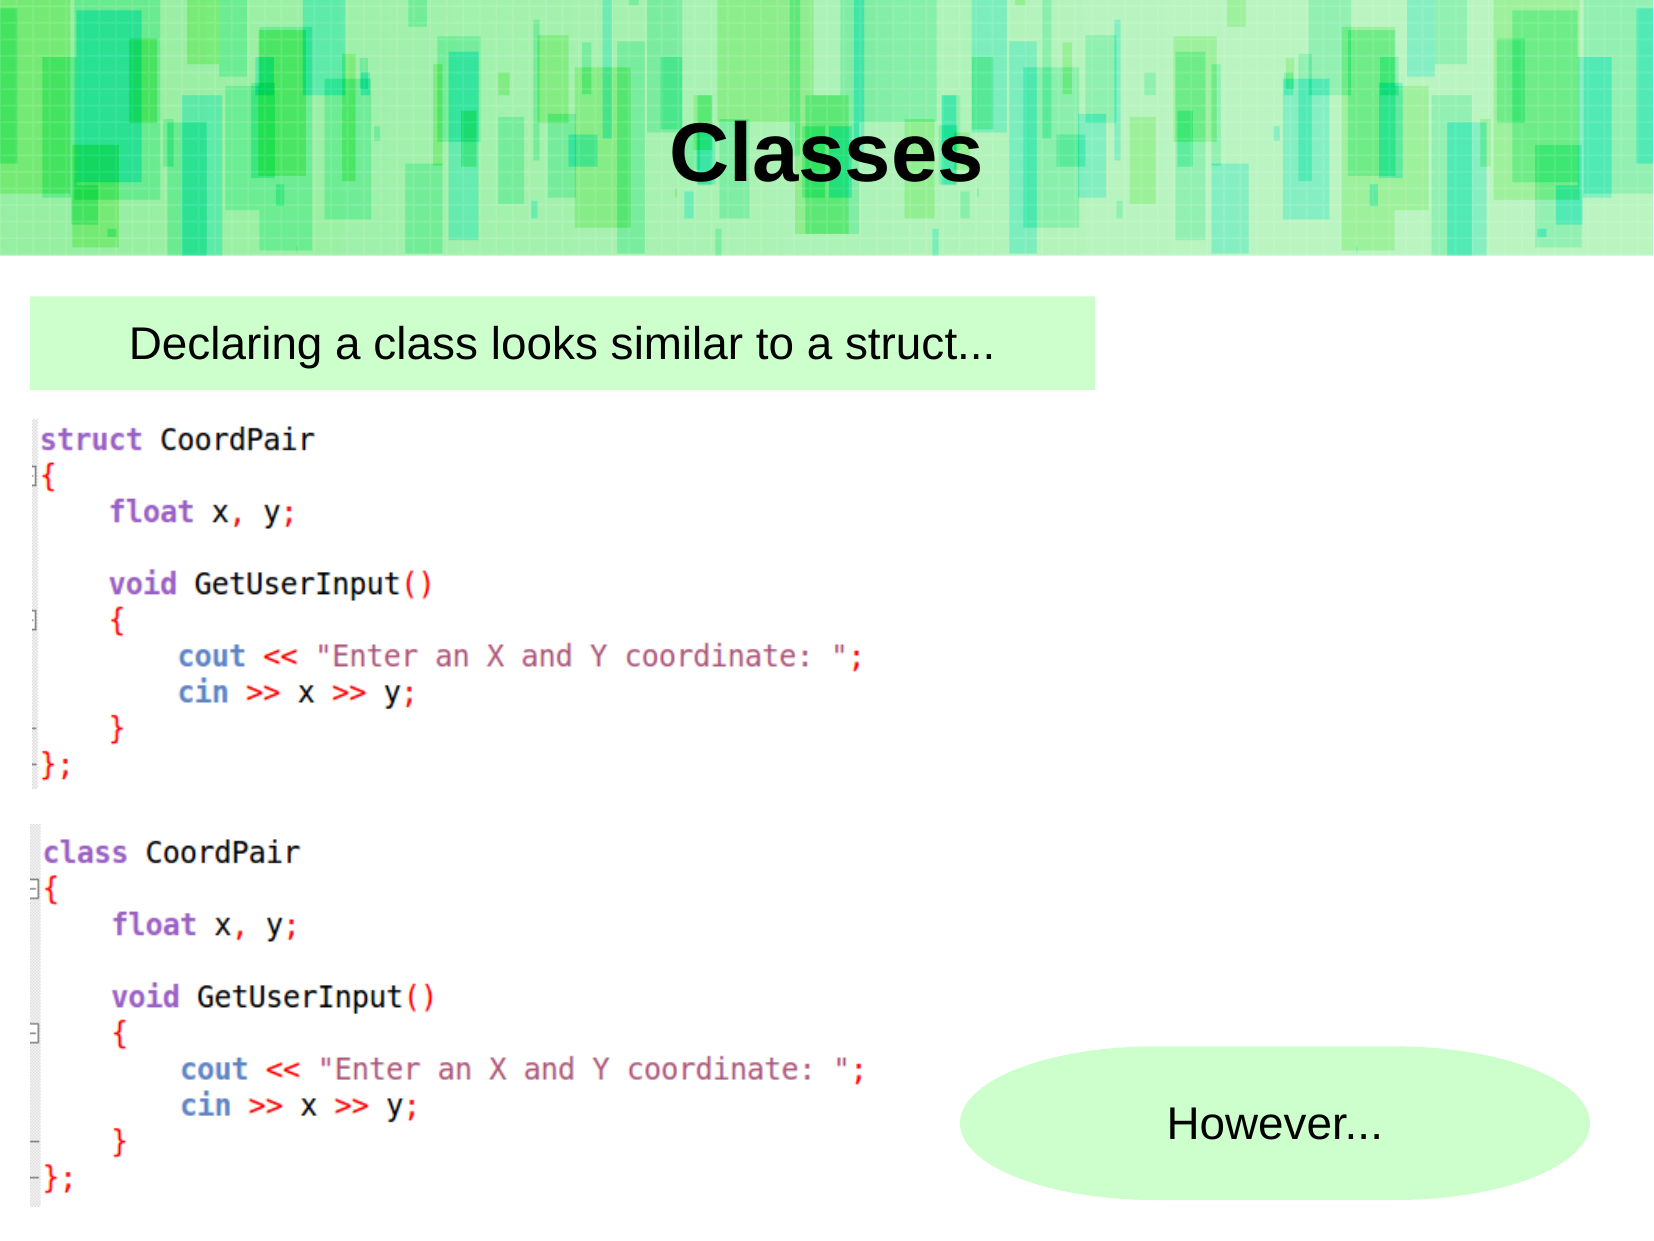

# Classes
Declaring a class looks similar to a struct...
However...